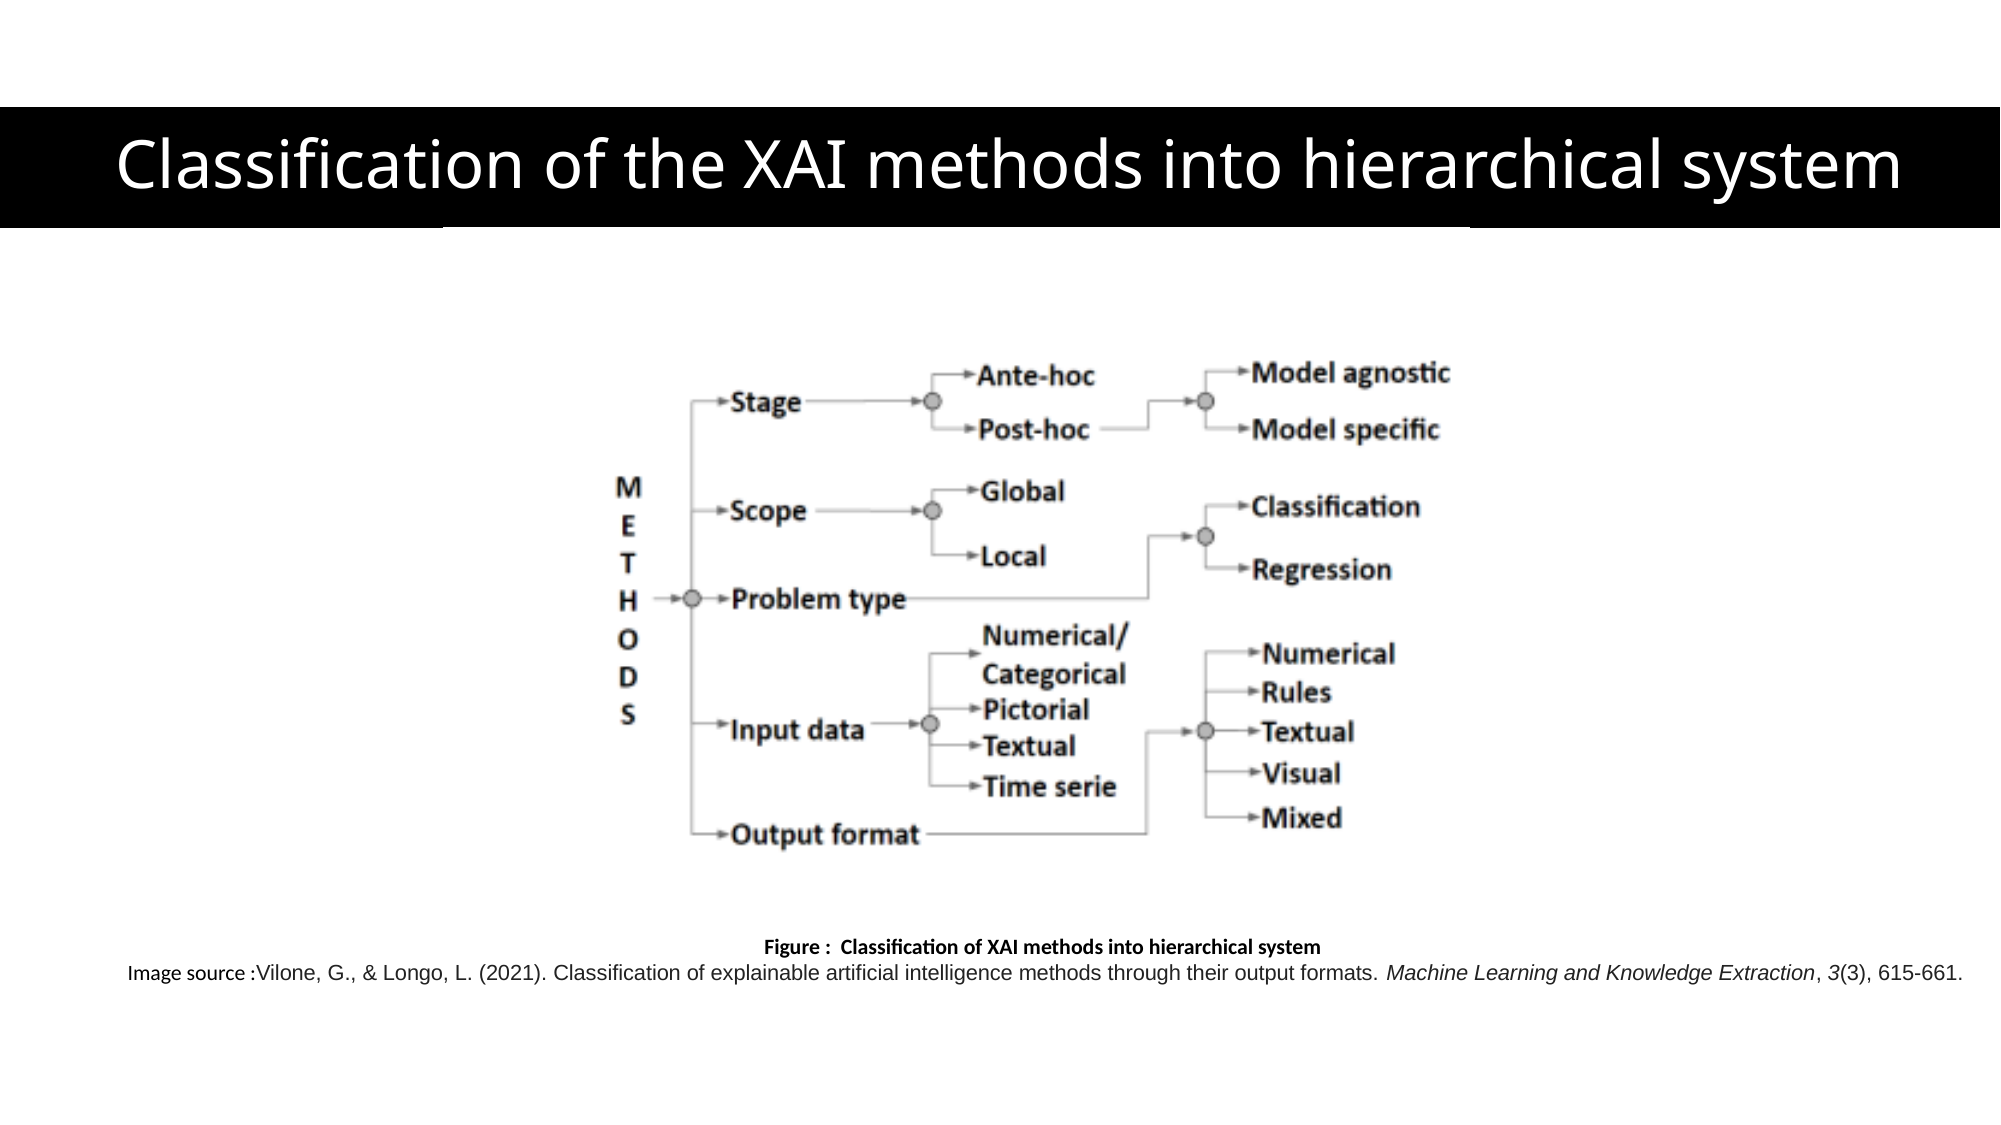

# Classification of the XAI methods into hierarchical system
Figure : Classification of XAI methods into hierarchical system
Image source :Vilone, G., & Longo, L. (2021). Classification of explainable artificial intelligence methods through their output formats. Machine Learning and Knowledge Extraction, 3(3), 615-661.